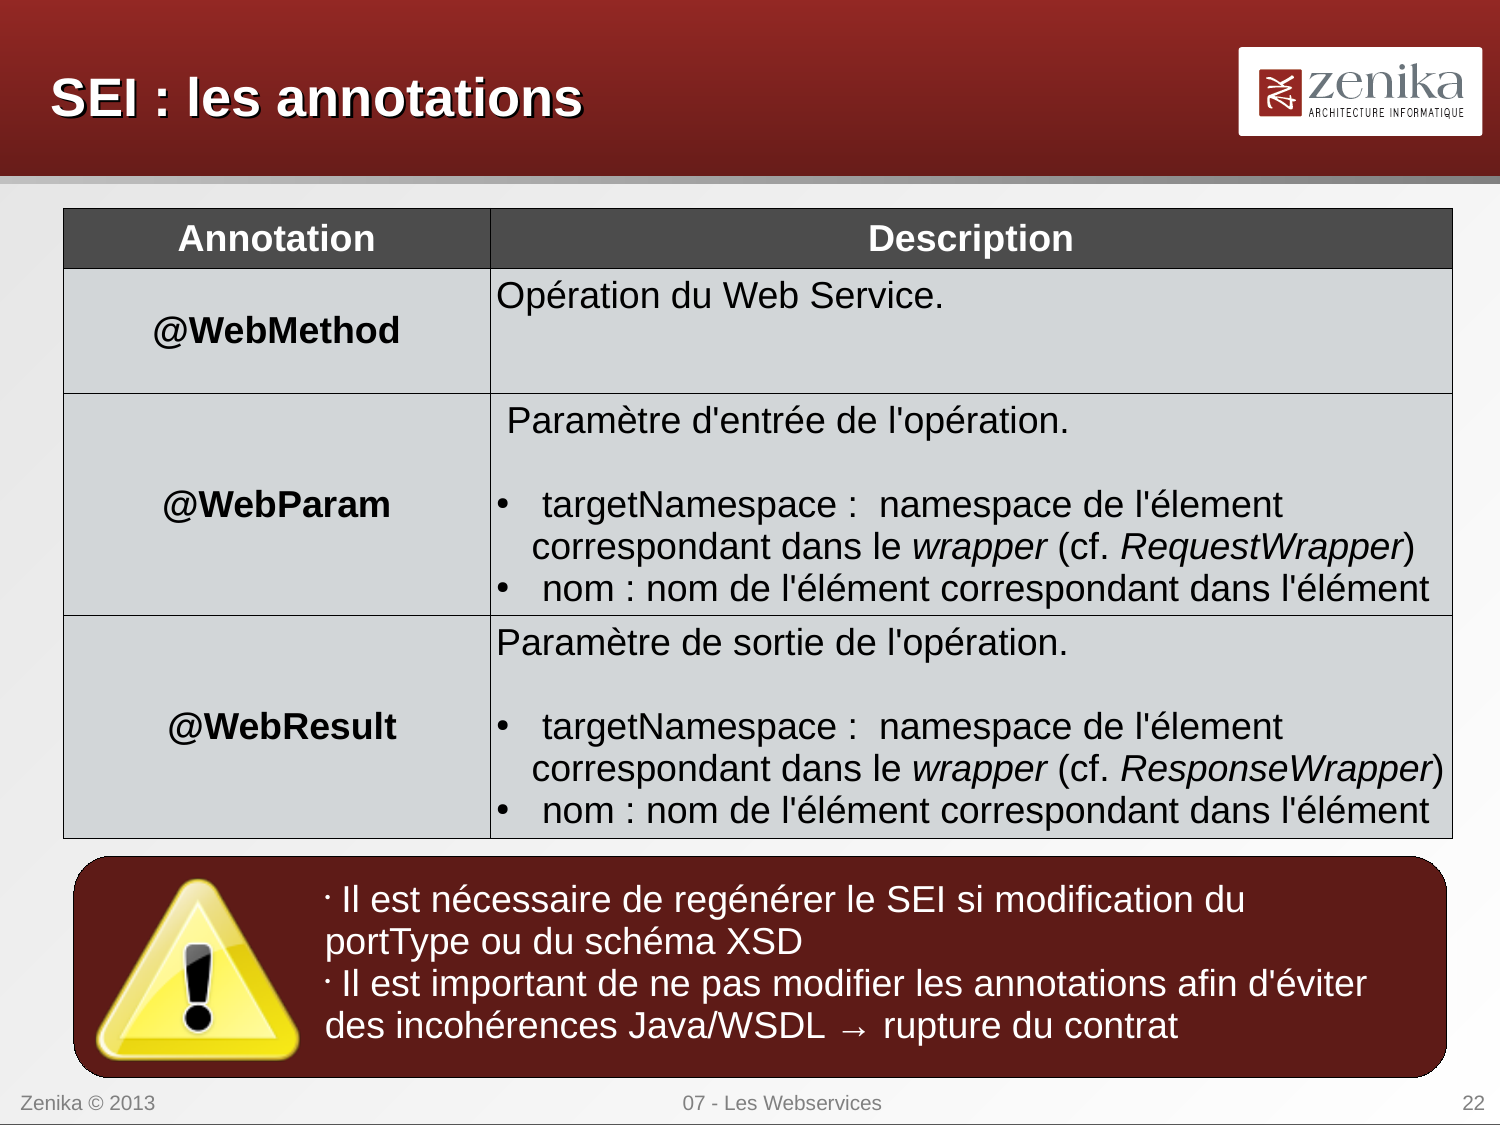

# SEI : les annotations
| Annotation | Description |
| --- | --- |
| @WebMethod | Opération du Web Service. |
| @WebParam | Paramètre d'entrée de l'opération. targetNamespace : namespace de l'élement correspondant dans le wrapper (cf. RequestWrapper) nom : nom de l'élément correspondant dans l'élément |
| @WebResult | Paramètre de sortie de l'opération. targetNamespace : namespace de l'élement correspondant dans le wrapper (cf. ResponseWrapper) nom : nom de l'élément correspondant dans l'élément |
 Il est nécessaire de regénérer le SEI si modification du portType ou du schéma XSD
 Il est important de ne pas modifier les annotations afin d'éviter des incohérences Java/WSDL → rupture du contrat